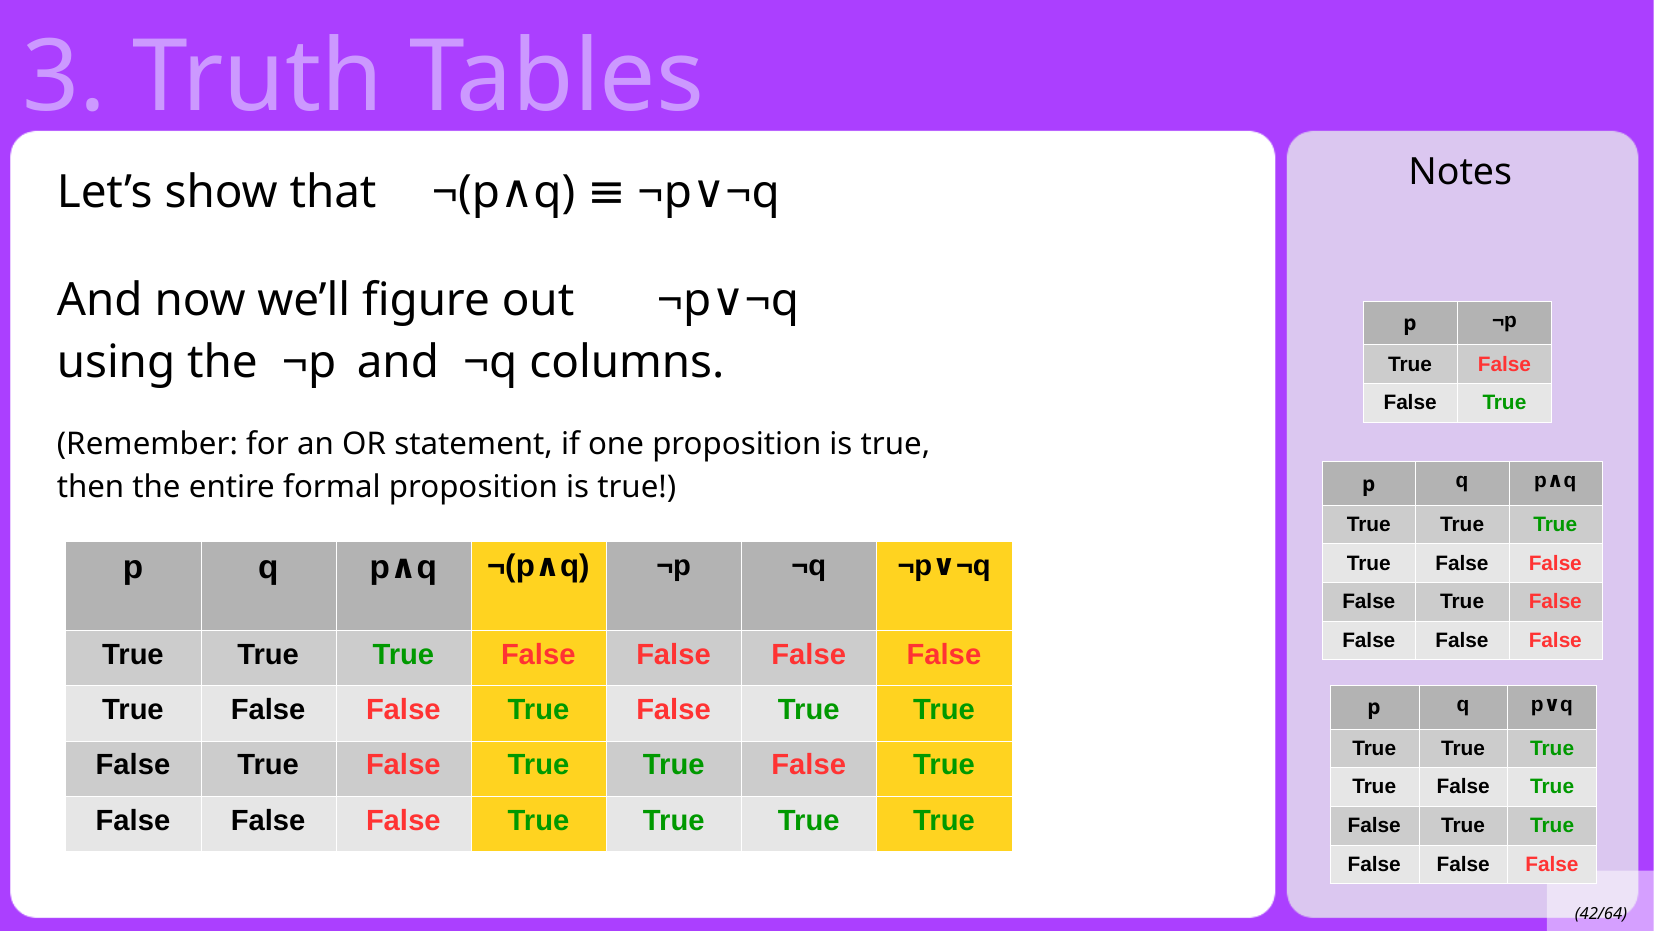

# 3. Truth Tables
Notes
Let’s show that 	¬(p∧q) ≡ ¬p∨¬q
And now we’ll figure out 	¬p∨¬q
using the 	¬p 	and ¬q columns.
(Remember: for an OR statement, if one proposition is true,
then the entire formal proposition is true!)
| p | ¬p |
| --- | --- |
| True | False |
| False | True |
| p | q | p∧q |
| --- | --- | --- |
| True | True | True |
| True | False | False |
| False | True | False |
| False | False | False |
| p | q | p∧q | ¬(p∧q) | ¬p | ¬q | ¬p∨¬q |
| --- | --- | --- | --- | --- | --- | --- |
| True | True | True | False | False | False | False |
| True | False | False | True | False | True | True |
| False | True | False | True | True | False | True |
| False | False | False | True | True | True | True |
| p | q | p∨q |
| --- | --- | --- |
| True | True | True |
| True | False | True |
| False | True | True |
| False | False | False |